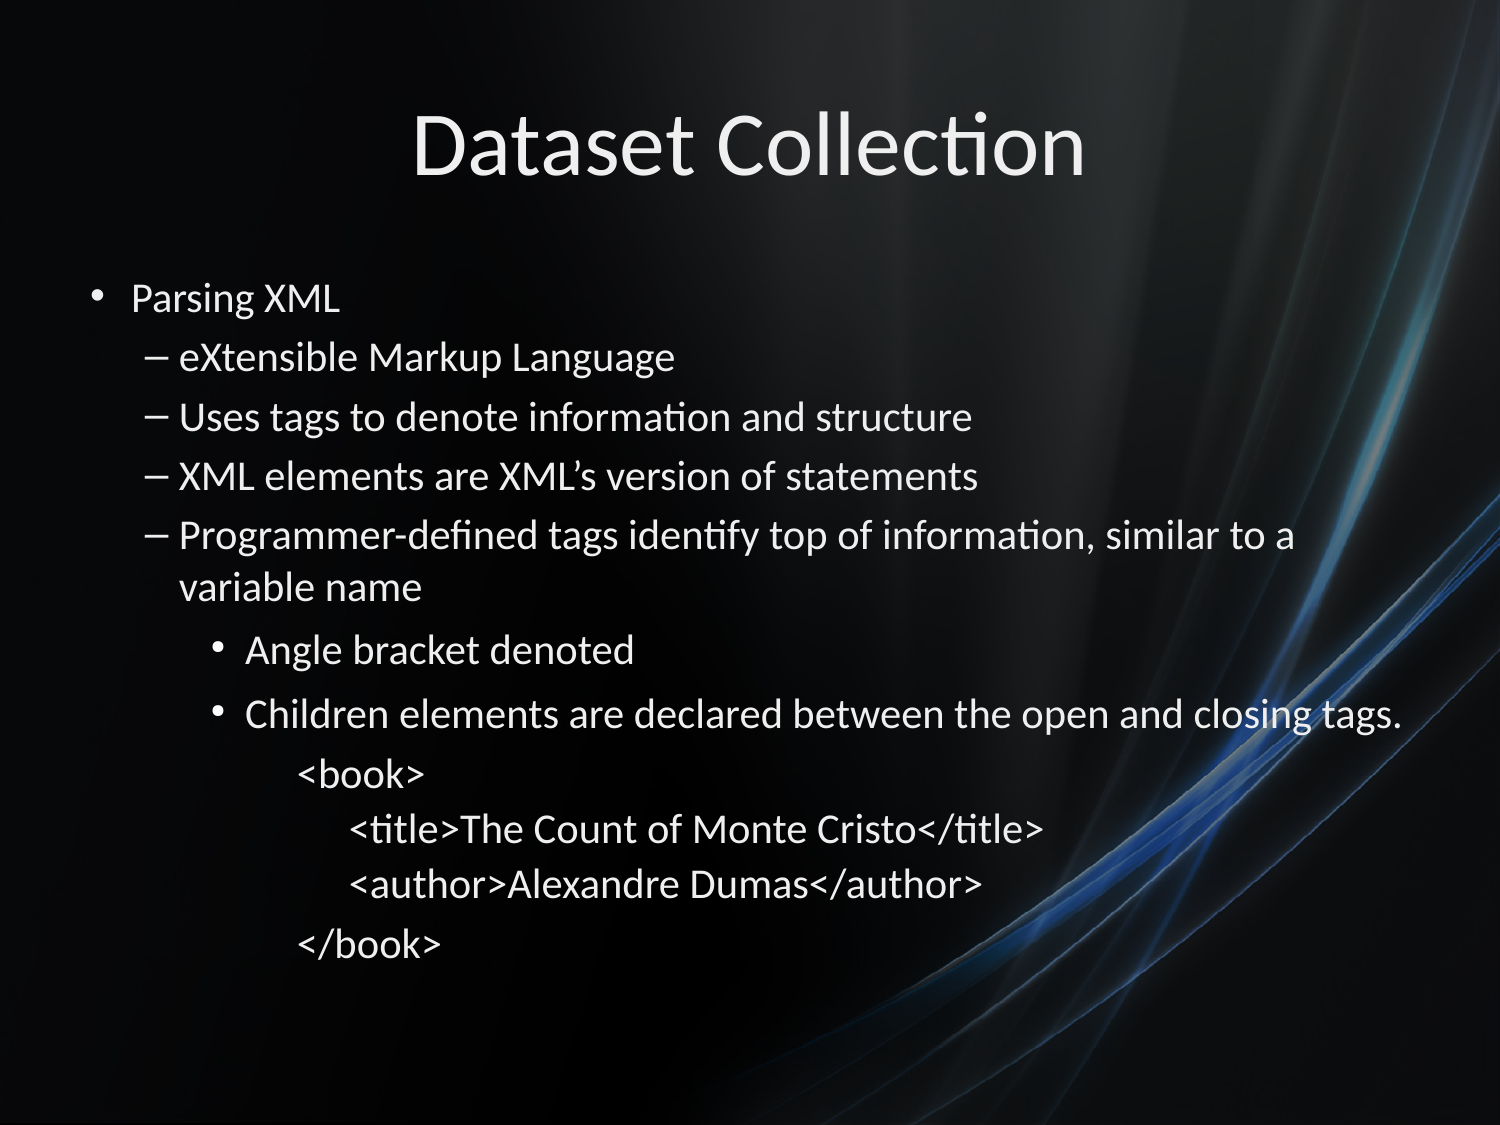

# Dataset Collection
Parsing XML
eXtensible Markup Language
Uses tags to denote information and structure
XML elements are XML’s version of statements
Programmer-defined tags identify top of information, similar to a variable name
Angle bracket denoted
Children elements are declared between the open and closing tags.
<book>
<title>The Count of Monte Cristo</title>
<author>Alexandre Dumas</author>
</book>